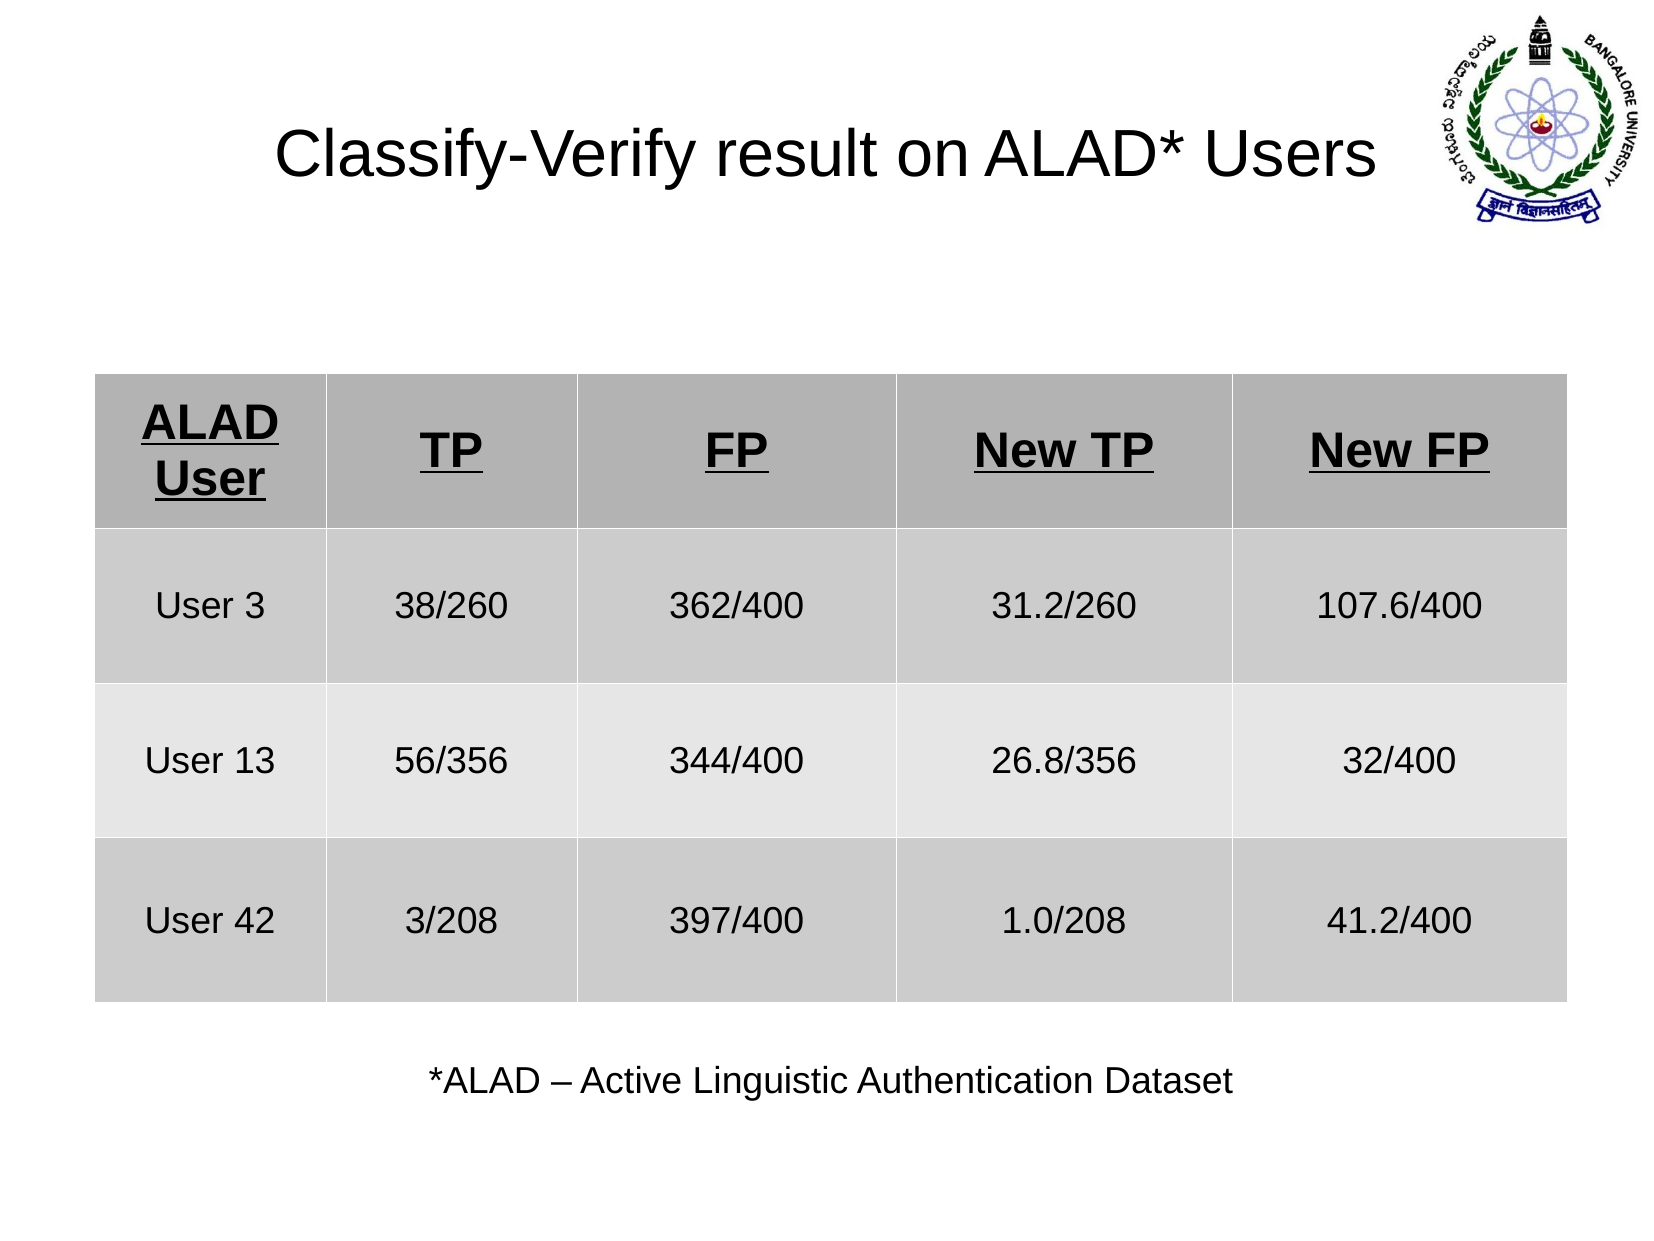

# Classify-Verify result on ALAD* Users
| ALAD User | TP | FP | New TP | New FP |
| --- | --- | --- | --- | --- |
| User 3 | 38/260 | 362/400 | 31.2/260 | 107.6/400 |
| User 13 | 56/356 | 344/400 | 26.8/356 | 32/400 |
| User 42 | 3/208 | 397/400 | 1.0/208 | 41.2/400 |
*ALAD – Active Linguistic Authentication Dataset